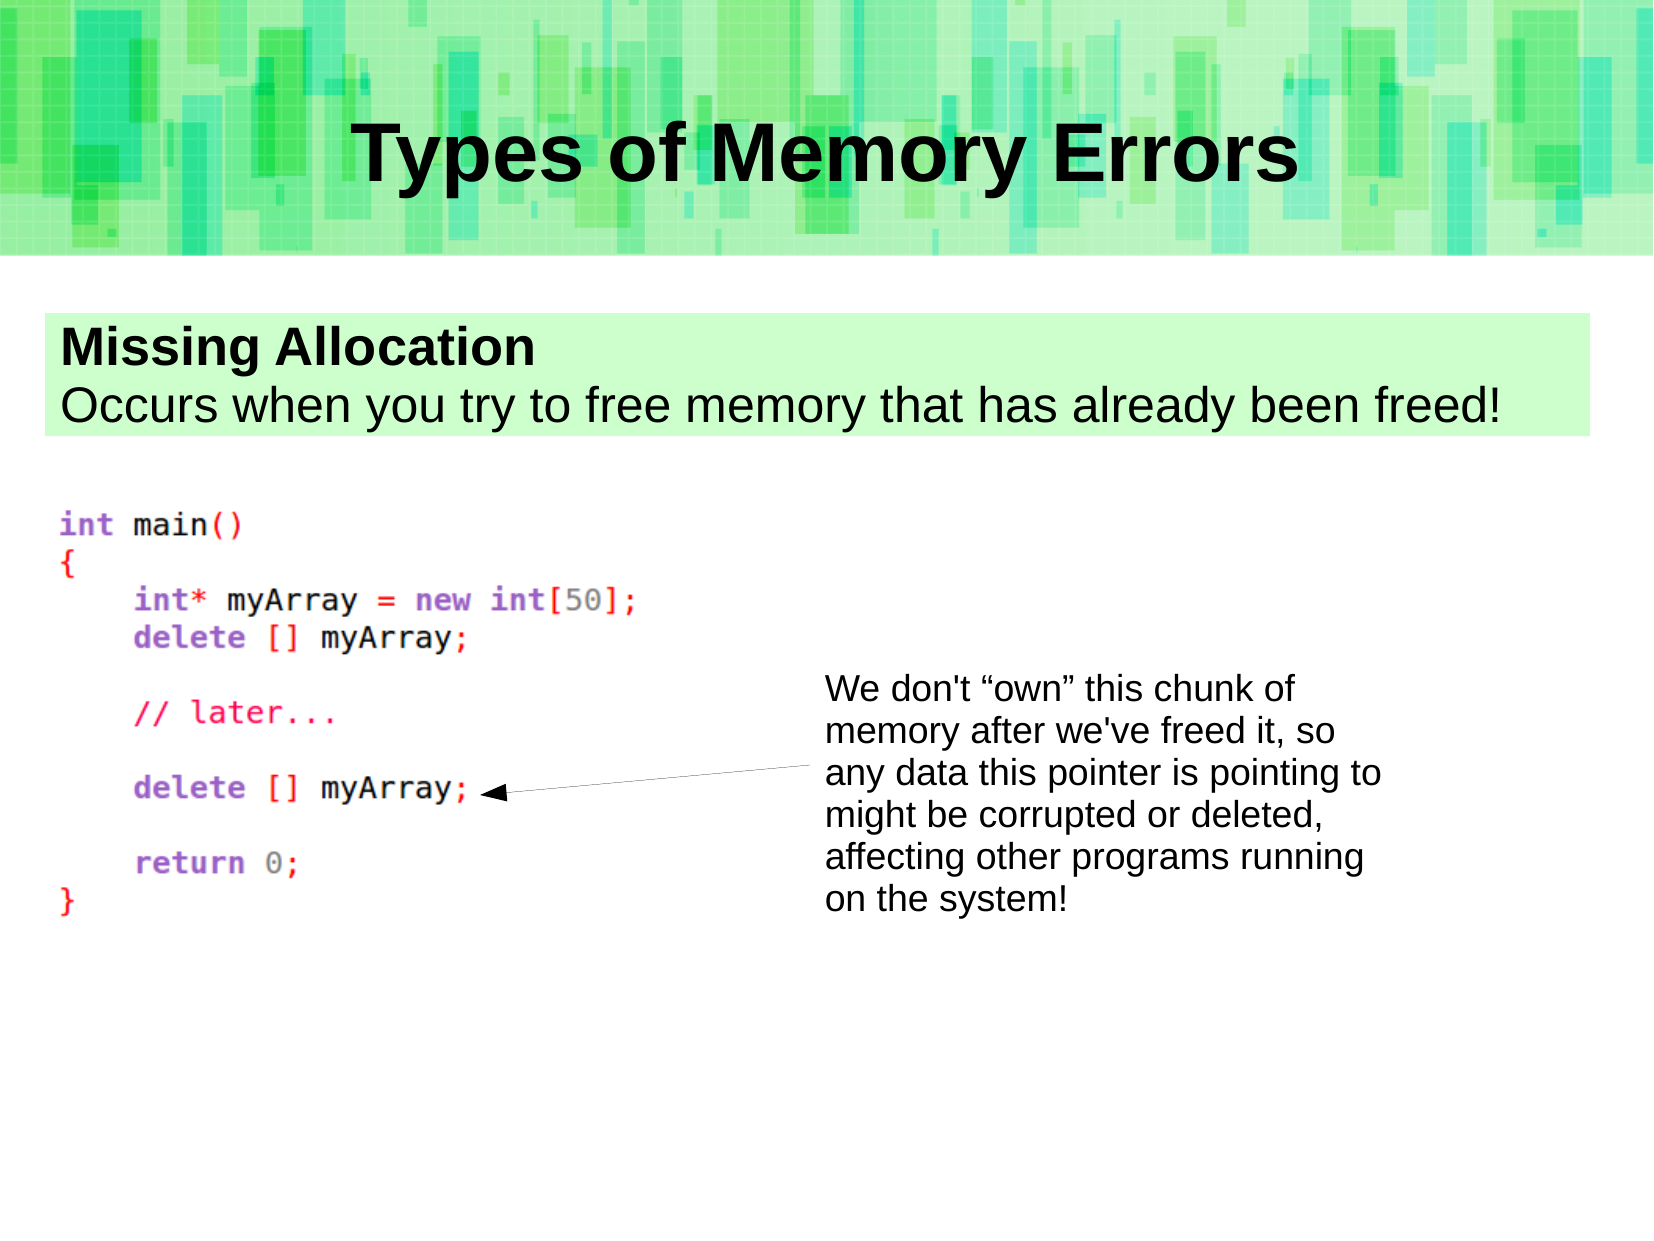

# Types of Memory Errors
Missing Allocation
Occurs when you try to free memory that has already been freed!
We don't “own” this chunk of memory after we've freed it, so any data this pointer is pointing to might be corrupted or deleted, affecting other programs running on the system!